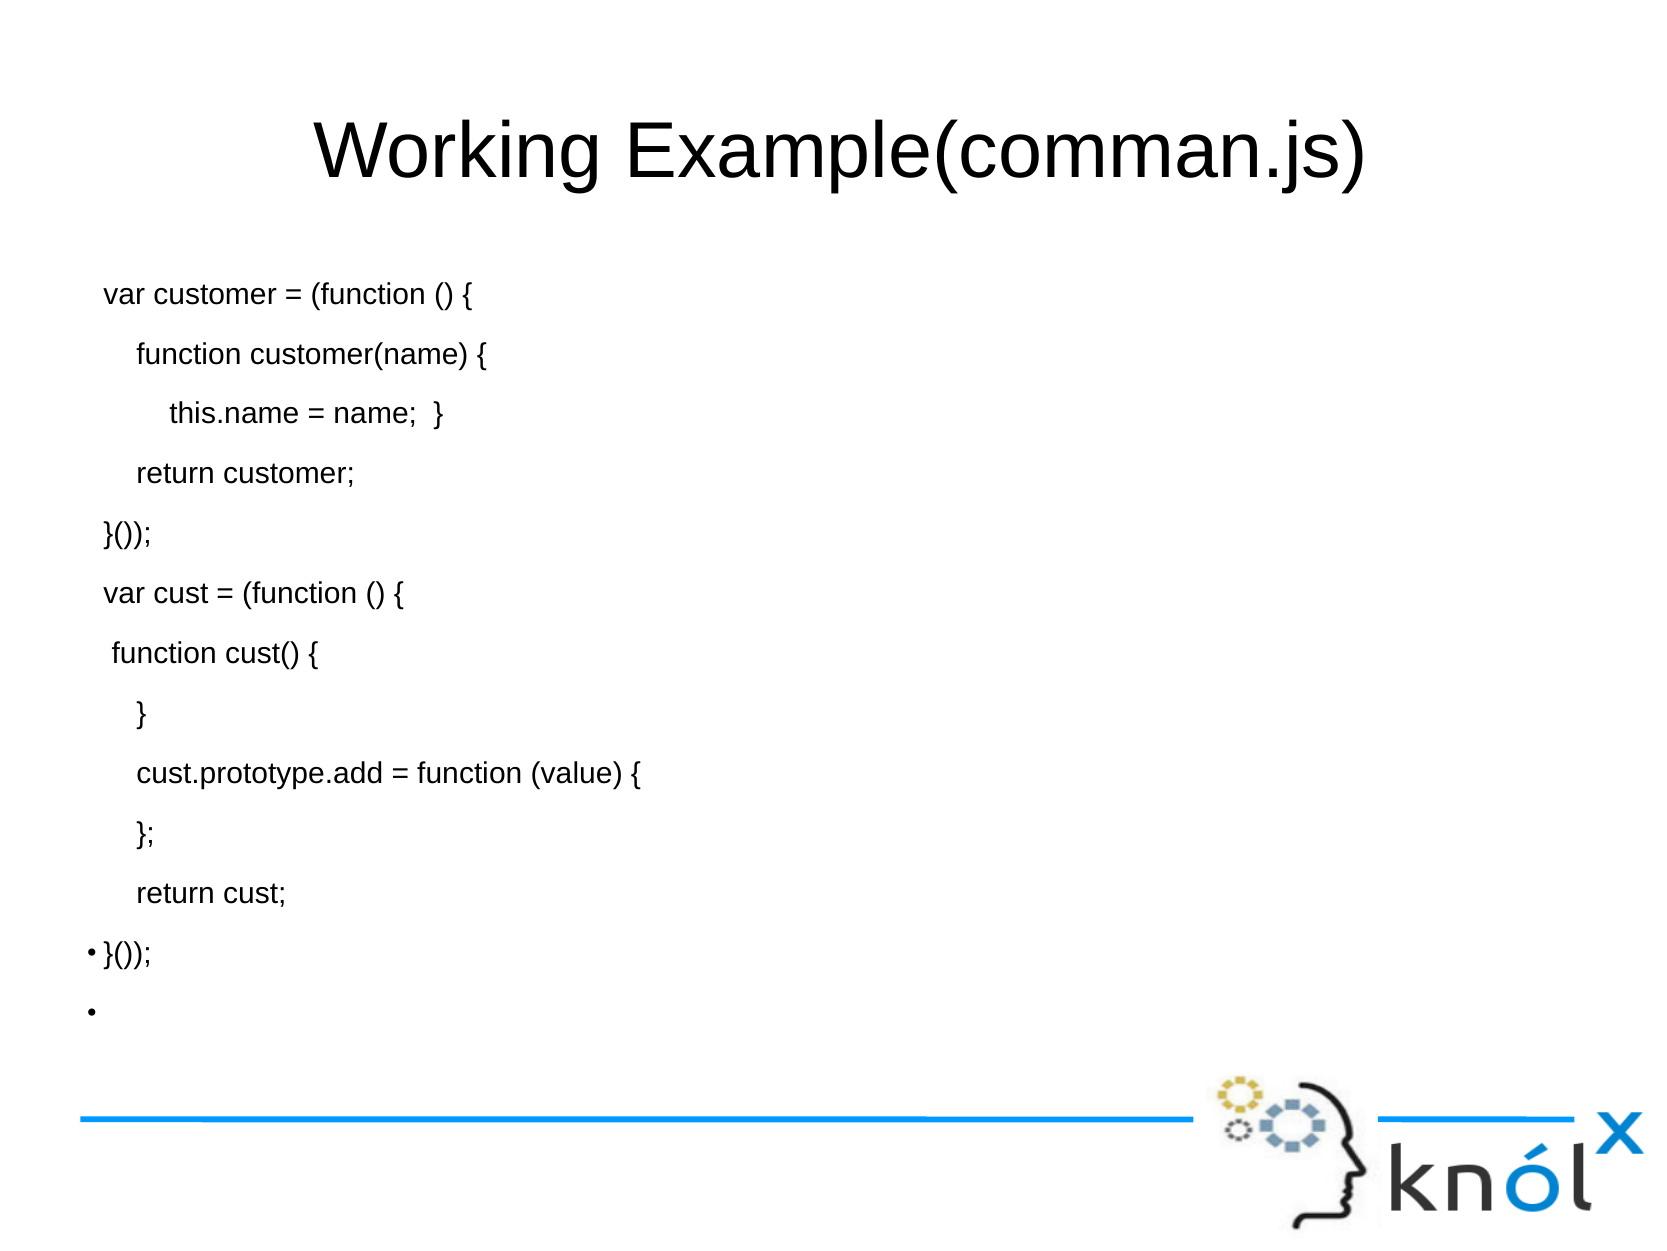

# Working Example(comman.js)
var customer = (function () {
 function customer(name) {
 this.name = name; }
 return customer;
}());
var cust = (function () {
 function cust() {
 }
 cust.prototype.add = function (value) {
 };
 return cust;
}());